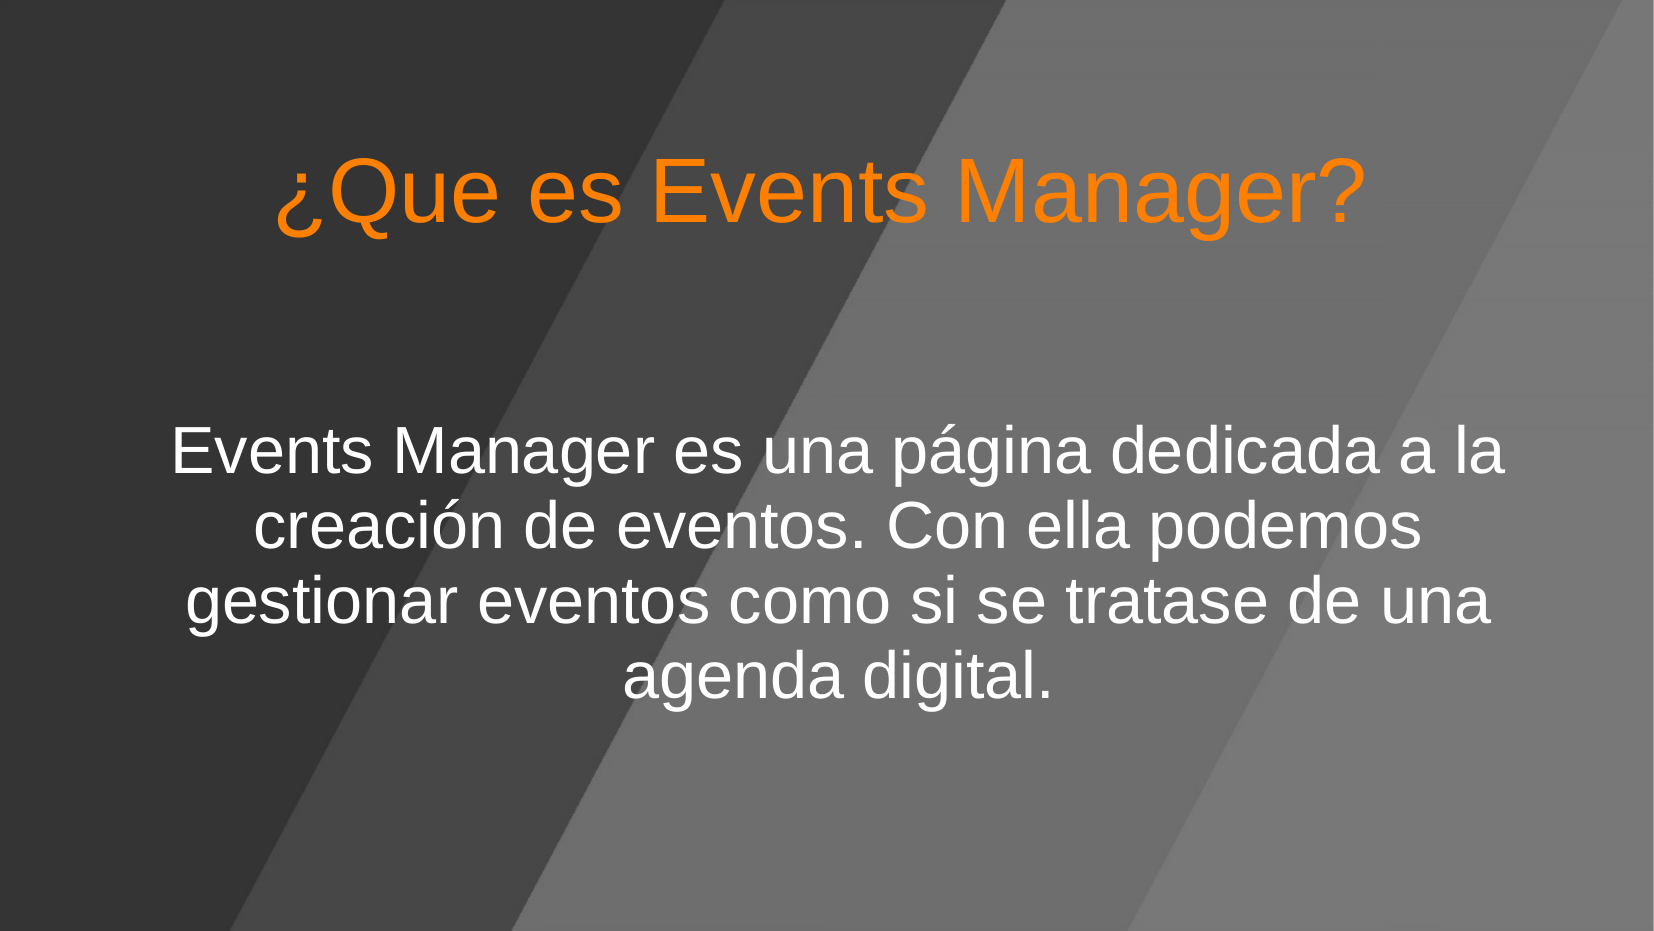

# ¿Que es Events Manager?
Events Manager es una página dedicada a la creación de eventos. Con ella podemos gestionar eventos como si se tratase de una agenda digital.